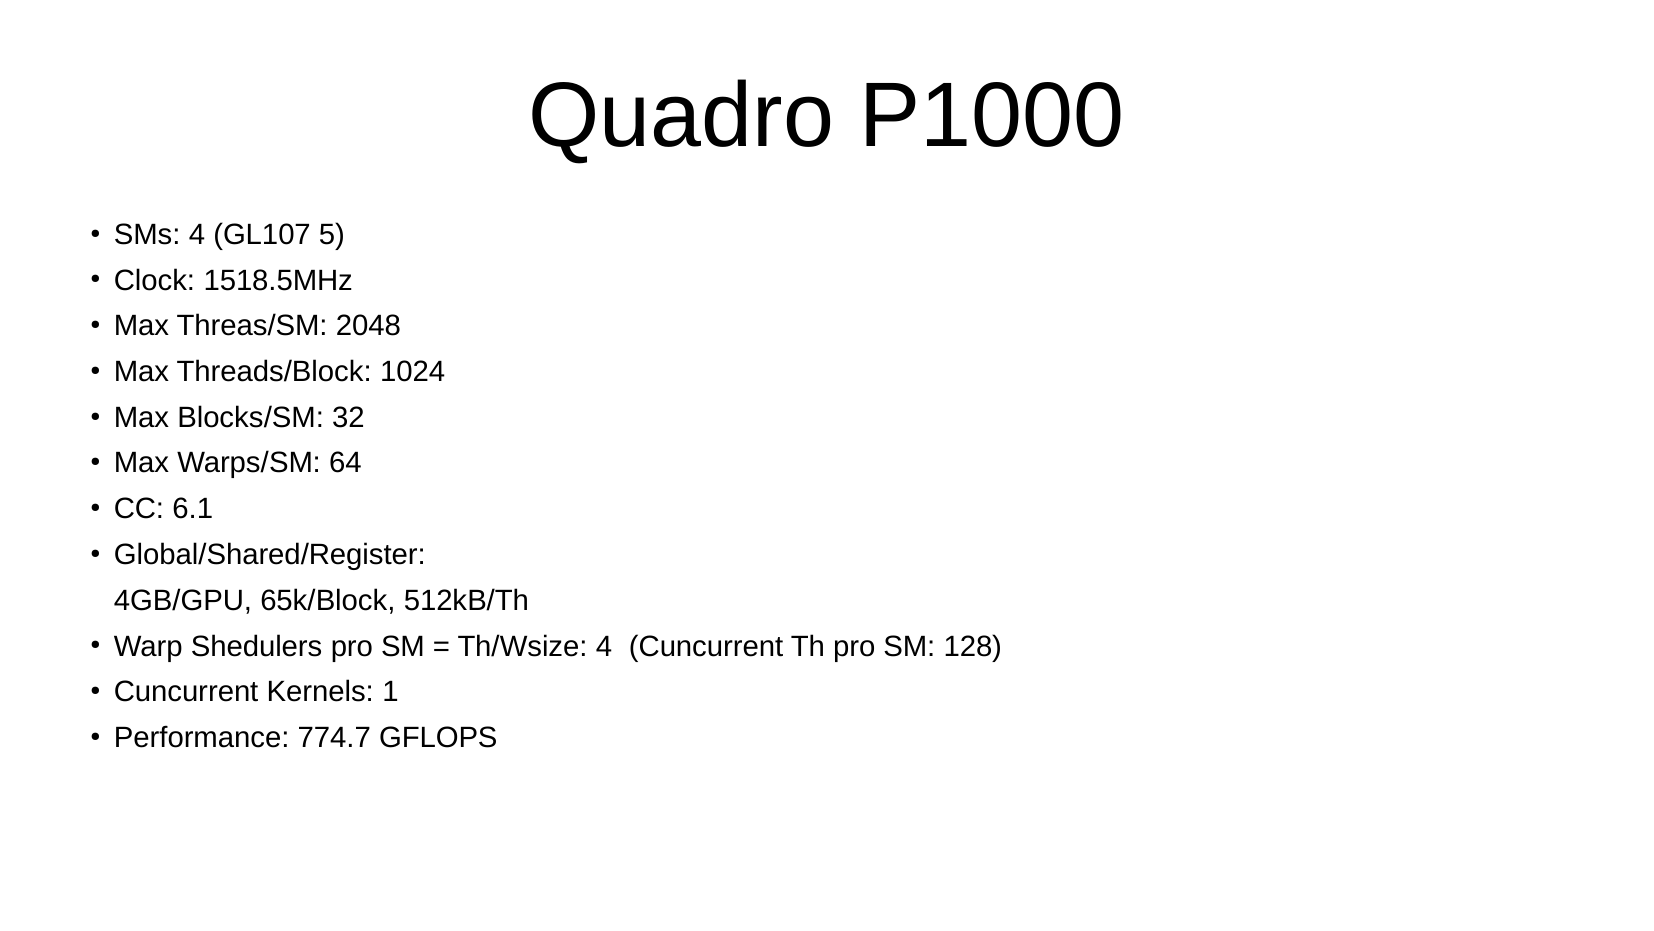

# Quadro P1000
SMs: 4 (GL107 5)
Clock: 1518.5MHz
Max Threas/SM: 2048
Max Threads/Block: 1024
Max Blocks/SM: 32
Max Warps/SM: 64
CC: 6.1
Global/Shared/Register:
4GB/GPU, 65k/Block, 512kB/Th
Warp Shedulers pro SM = Th/Wsize: 4 (Cuncurrent Th pro SM: 128)
Cuncurrent Kernels: 1
Performance: 774.7 GFLOPS